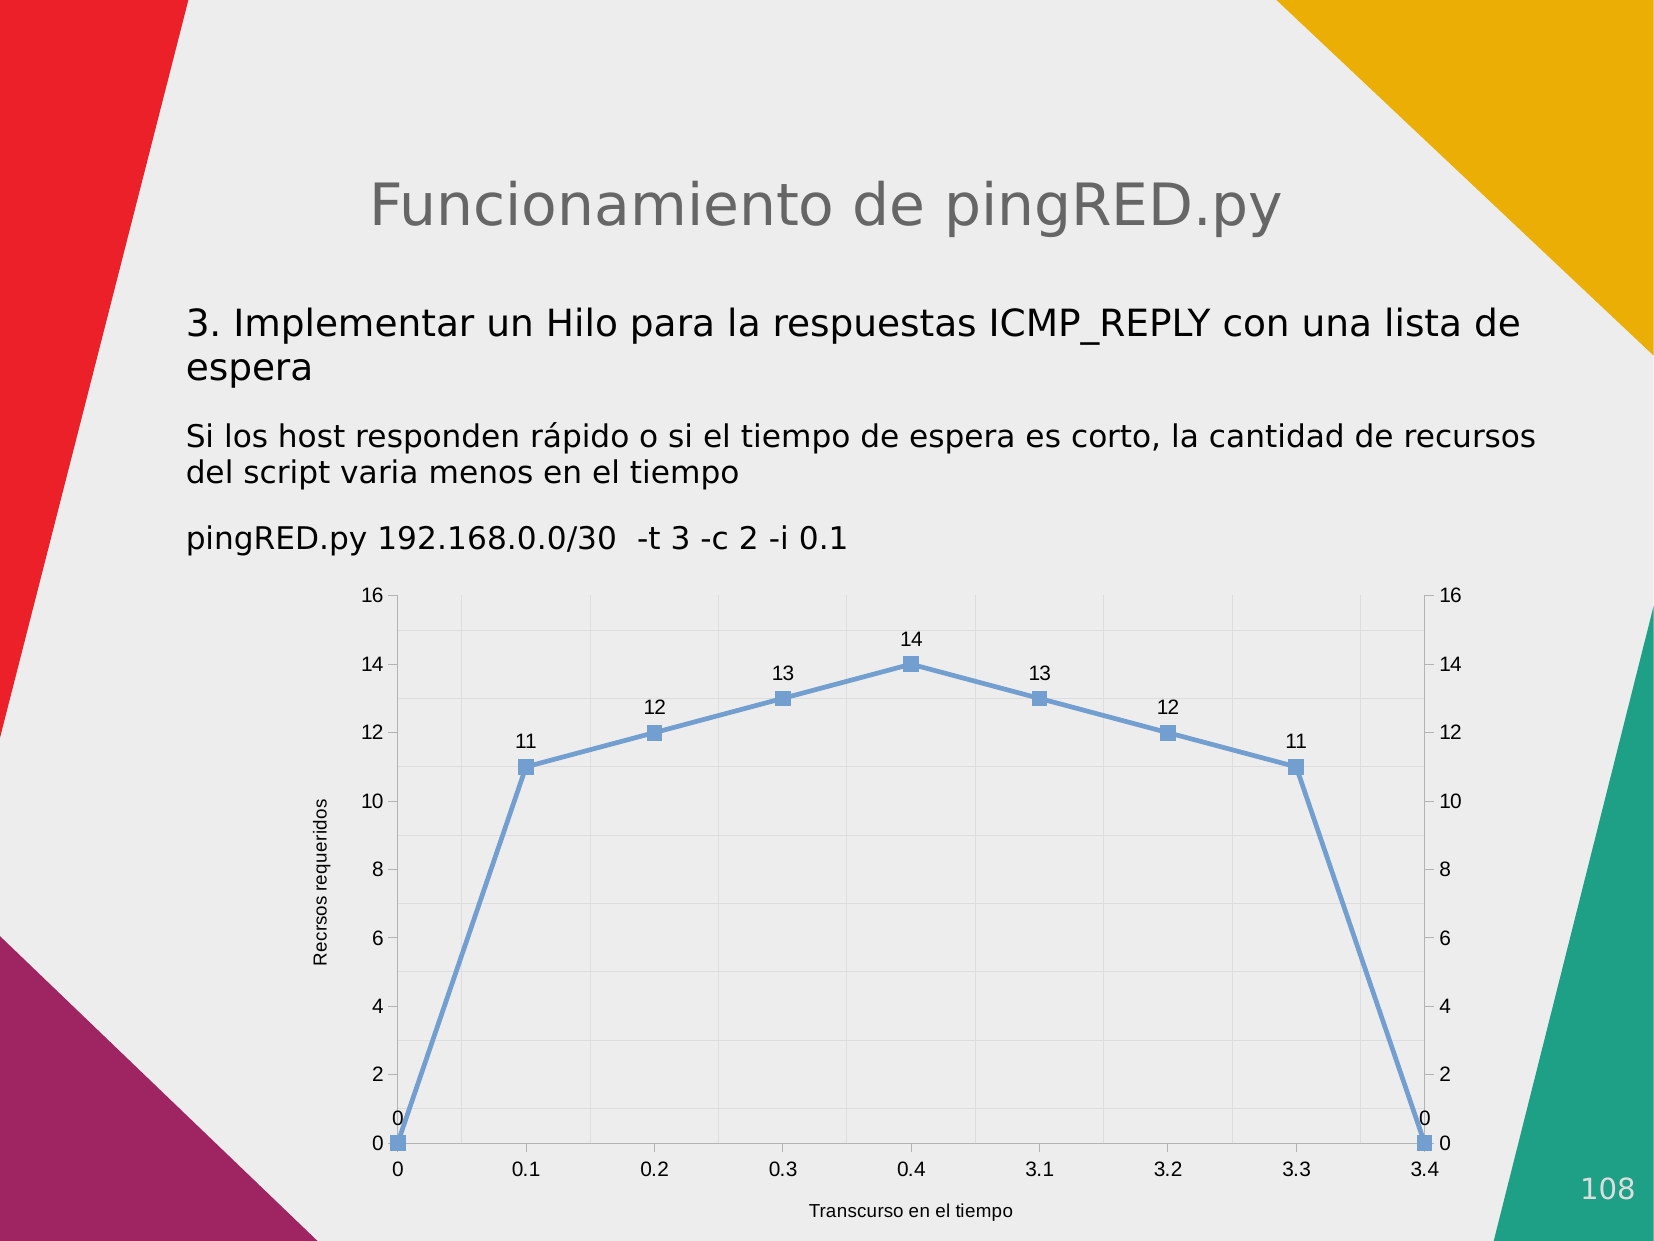

# Funcionamiento de pingRED.py
3. Implementar un Hilo para la respuestas ICMP_REPLY con una lista de espera
Si los host responden rápido o si el tiempo de espera es corto, la cantidad de recursos del script varia menos en el tiempo
pingRED.py 192.168.0.0/30 -t 3 -c 2 -i 0.1
### Chart
| Category | Recursos requeridos |
|---|---|
| 0 | 0.0 |
| 0.1 | 11.0 |
| 0.2 | 12.0 |
| 0.3 | 13.0 |
| 0.4 | 14.0 |
| 3.1 | 13.0 |
| 3.2 | 12.0 |
| 3.3 | 11.0 |
| 3.4 | 0.0 |108